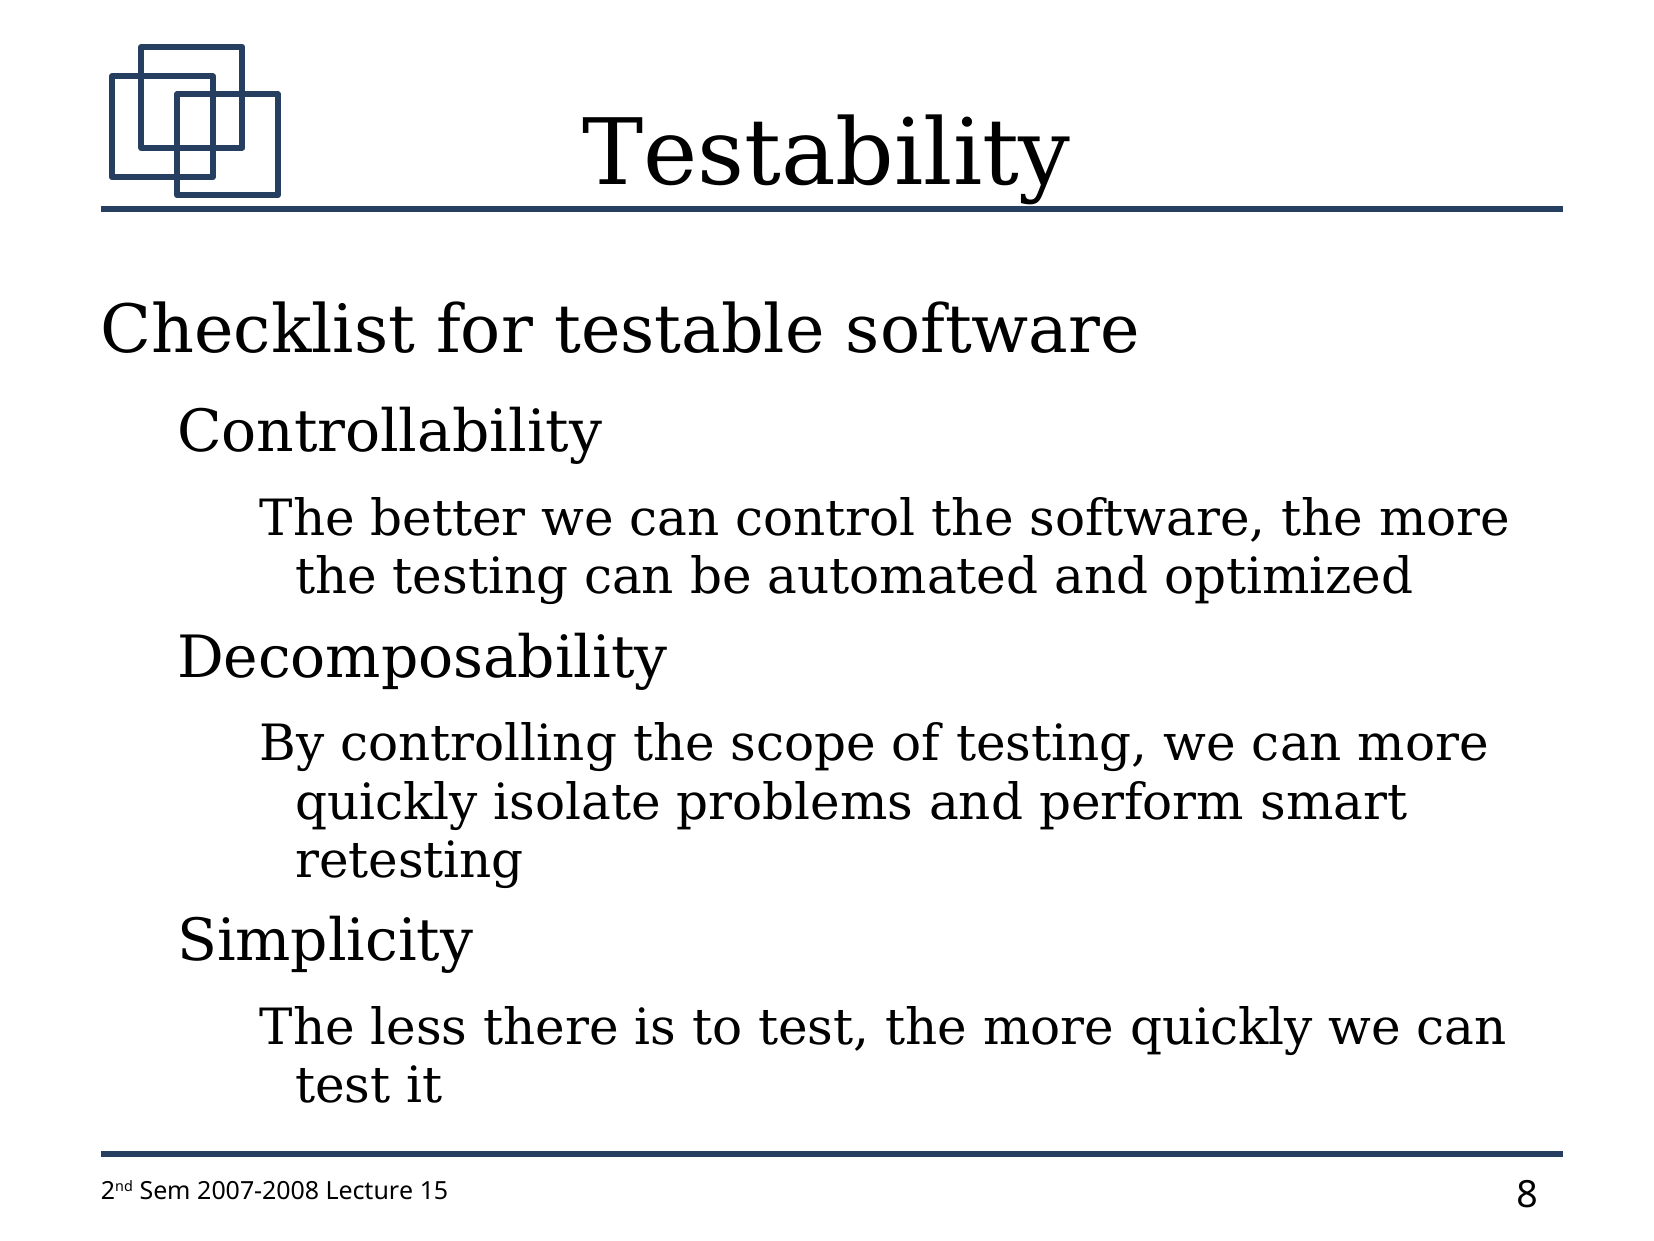

# Testability
Checklist for testable software
Controllability
The better we can control the software, the more the testing can be automated and optimized
Decomposability
By controlling the scope of testing, we can more quickly isolate problems and perform smart retesting
Simplicity
The less there is to test, the more quickly we can test it